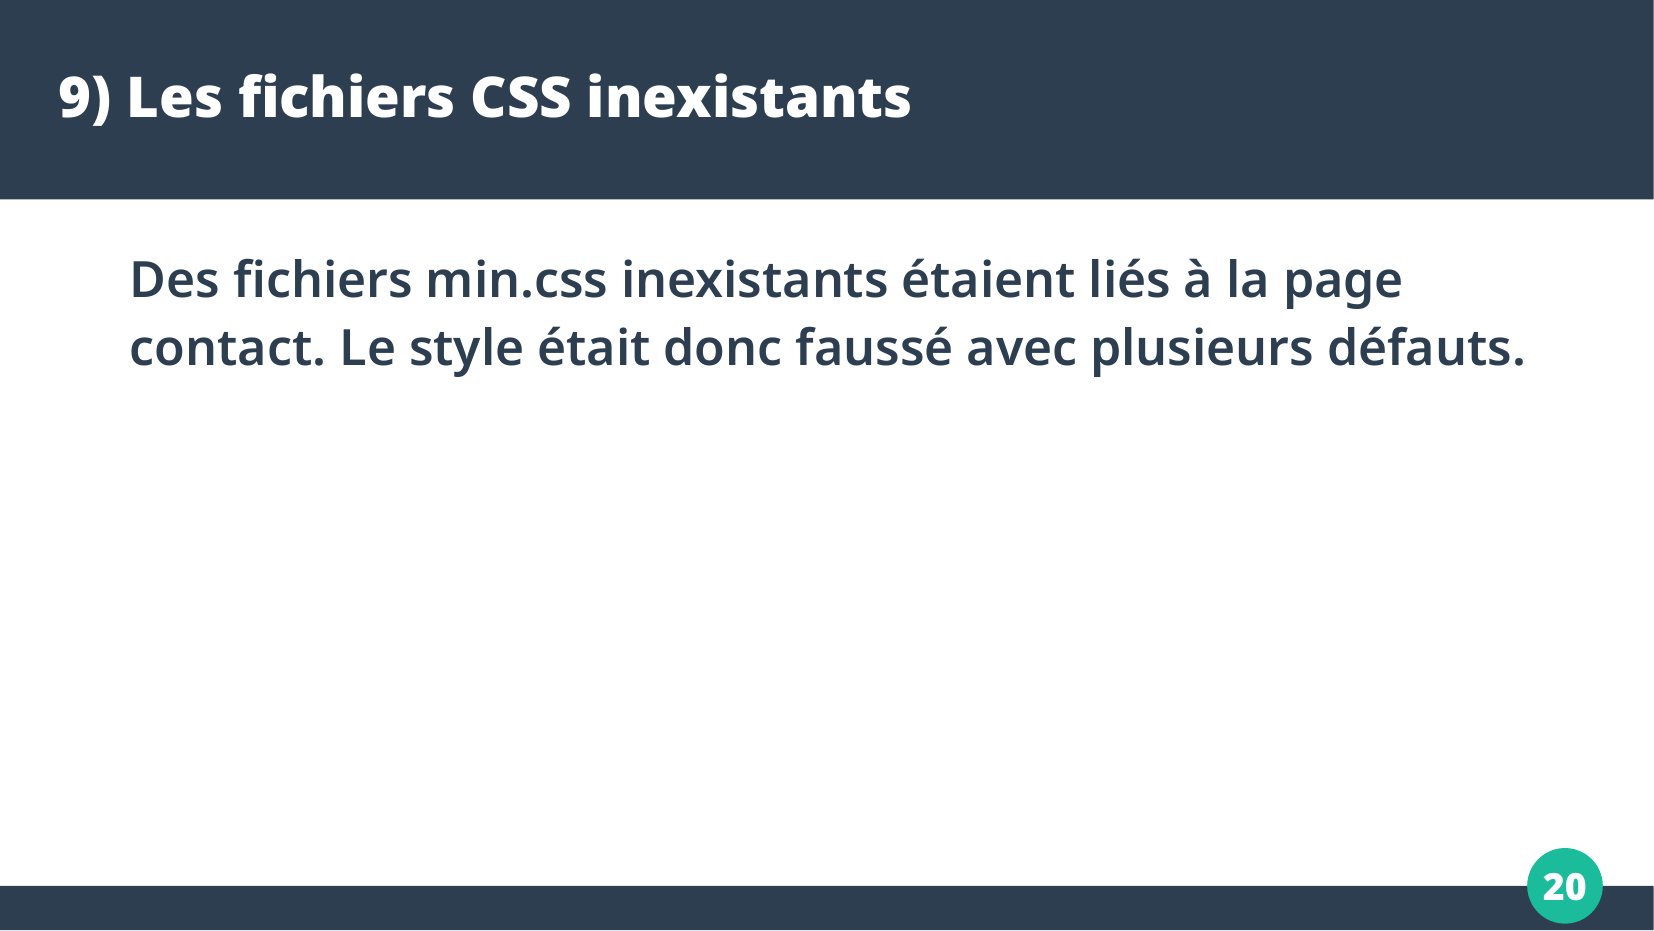

# 9) Les fichiers CSS inexistants
Des fichiers min.css inexistants étaient liés à la page contact. Le style était donc faussé avec plusieurs défauts.